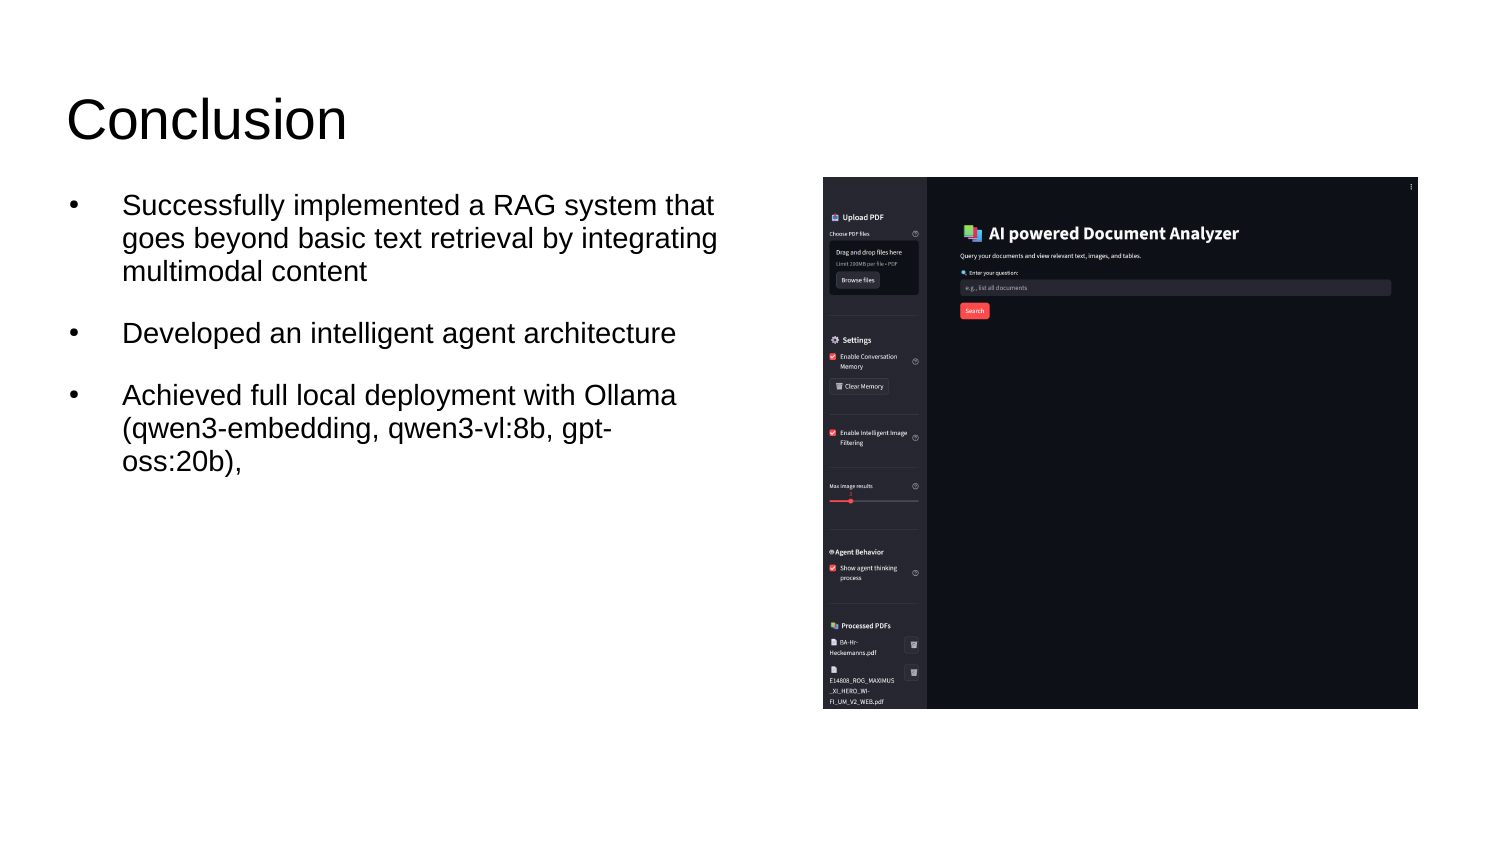

# Conclusion
Successfully implemented a RAG system that goes beyond basic text retrieval by integrating multimodal content
Developed an intelligent agent architecture
Achieved full local deployment with Ollama (qwen3-embedding, qwen3-vl:8b, gpt-oss:20b),